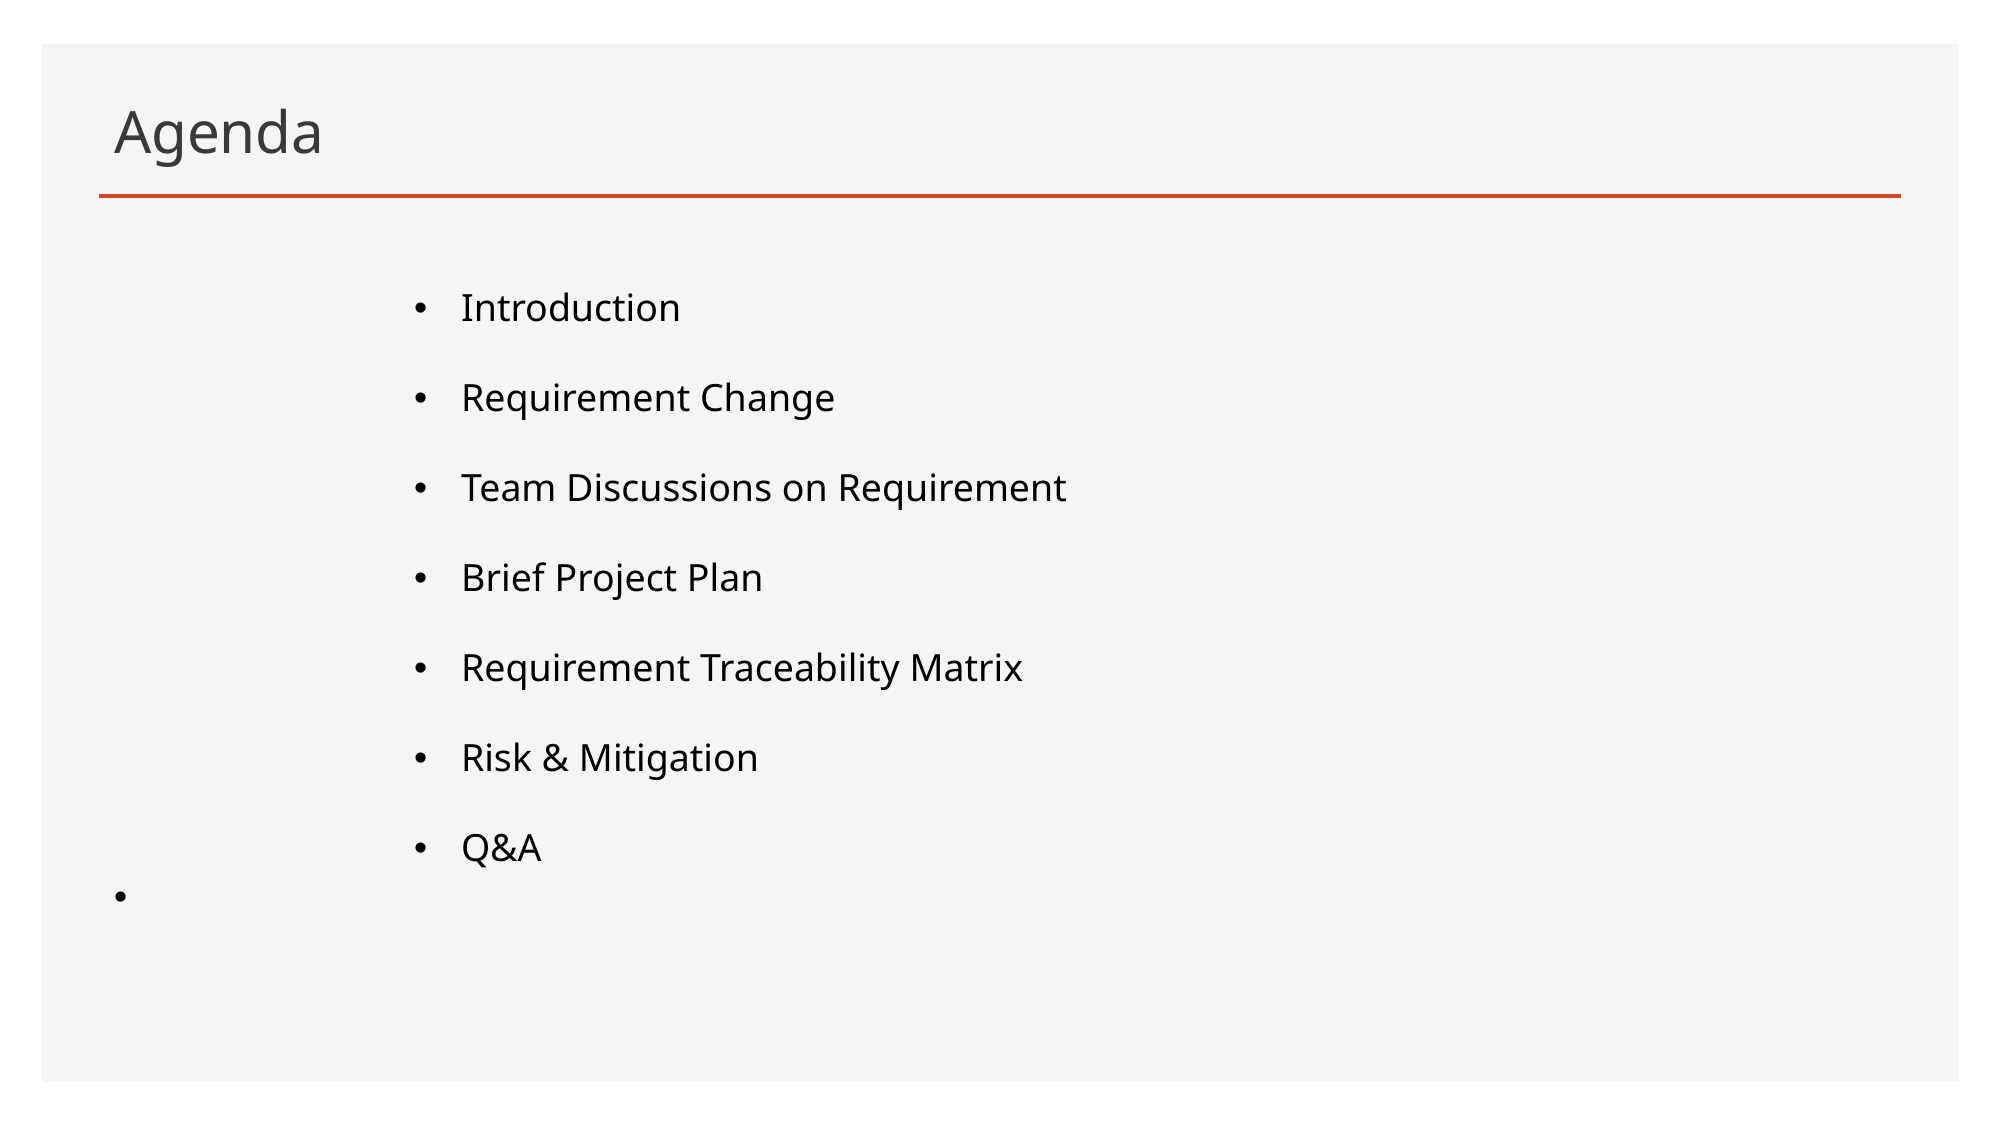

# Agenda
Introduction
Requirement Change
Team Discussions on Requirement
Brief Project Plan
Requirement Traceability Matrix
Risk & Mitigation
Q&A